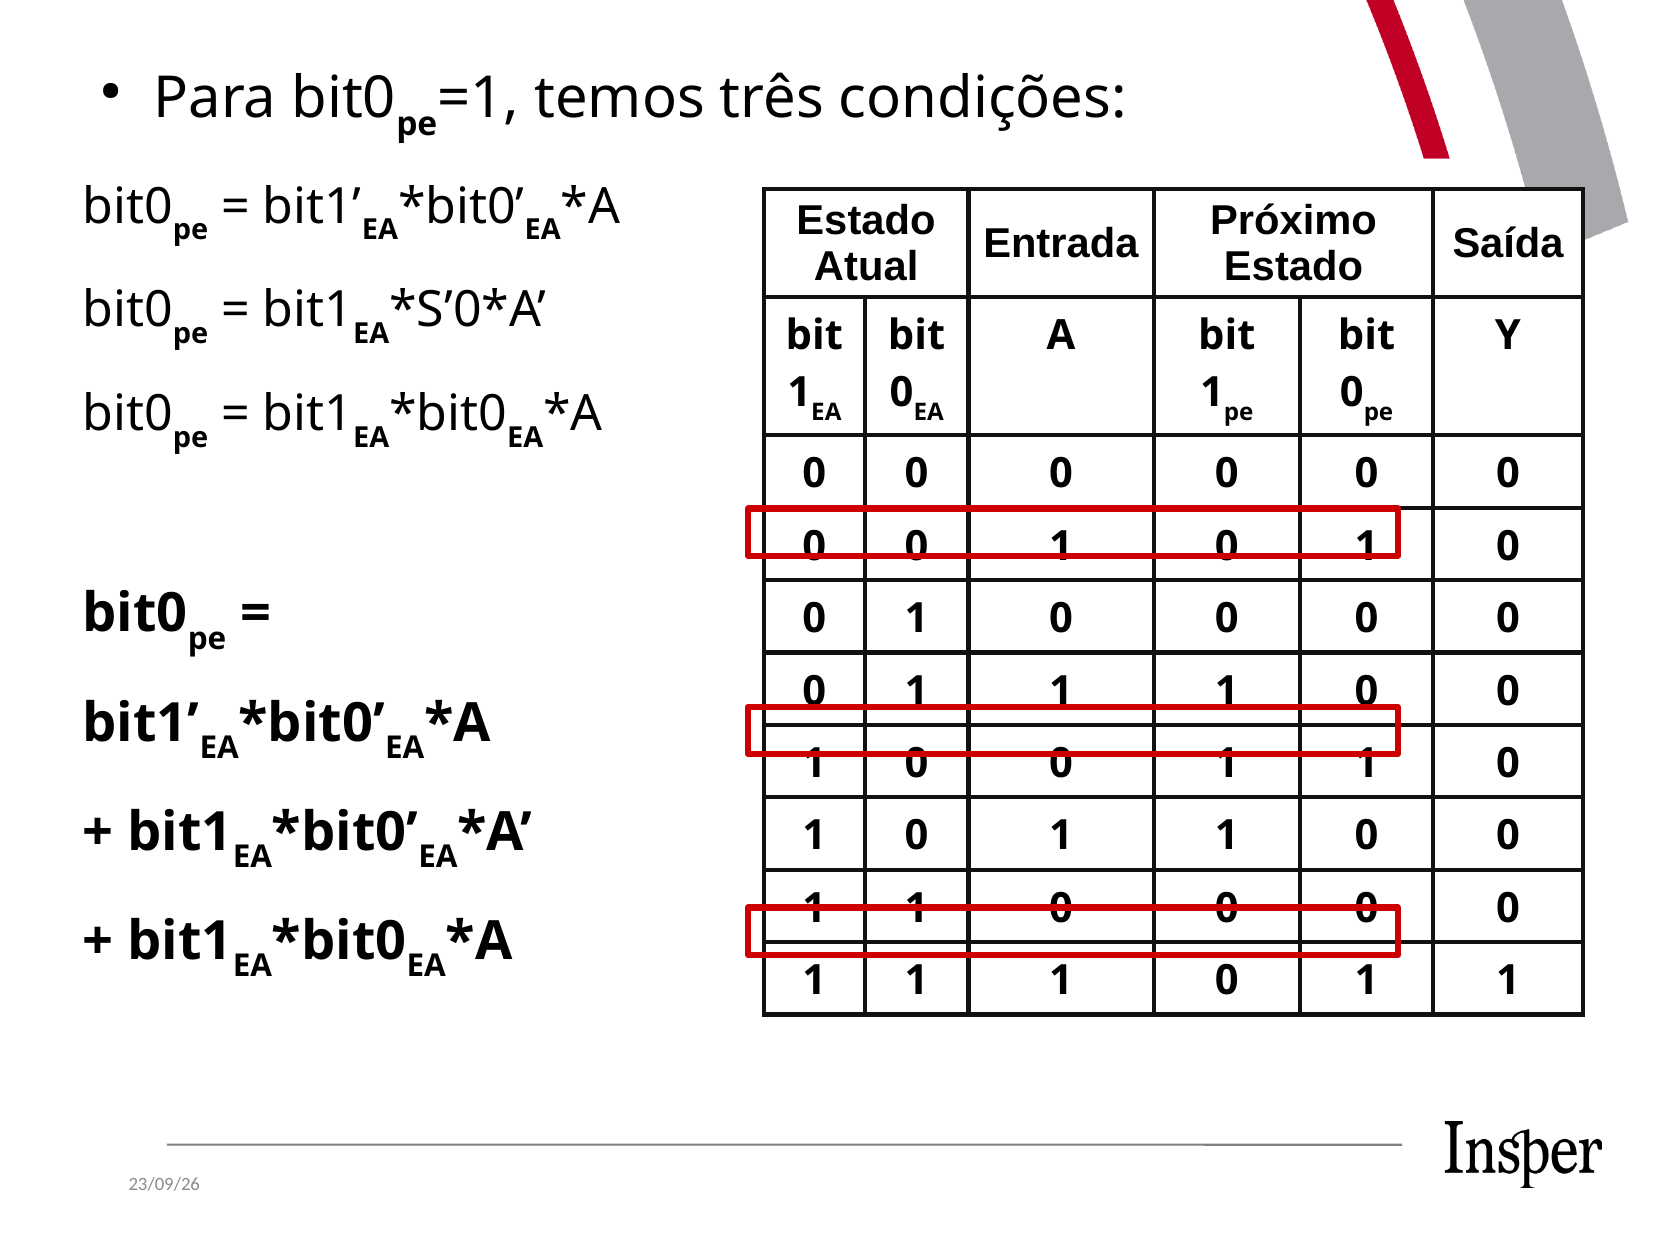

# Para bit0pe=1, temos três condições:
bit0pe = bit1’EA*bit0’EA*A
bit0pe = bit1EA*S’0*A’
bit0pe = bit1EA*bit0EA*A
bit0pe =
bit1’EA*bit0’EA*A
+ bit1EA*bit0’EA*A’
+ bit1EA*bit0EA*A
| Estado Atual | | Entrada | Próximo Estado | | Saída |
| --- | --- | --- | --- | --- | --- |
| bit1EA | bit0EA | A | bit 1pe | bit 0pe | Y |
| 0 | 0 | 0 | 0 | 0 | 0 |
| 0 | 0 | 1 | 0 | 1 | 0 |
| 0 | 1 | 0 | 0 | 0 | 0 |
| 0 | 1 | 1 | 1 | 0 | 0 |
| 1 | 0 | 0 | 1 | 1 | 0 |
| 1 | 0 | 1 | 1 | 0 | 0 |
| 1 | 1 | 0 | 0 | 0 | 0 |
| 1 | 1 | 1 | 0 | 1 | 1 |